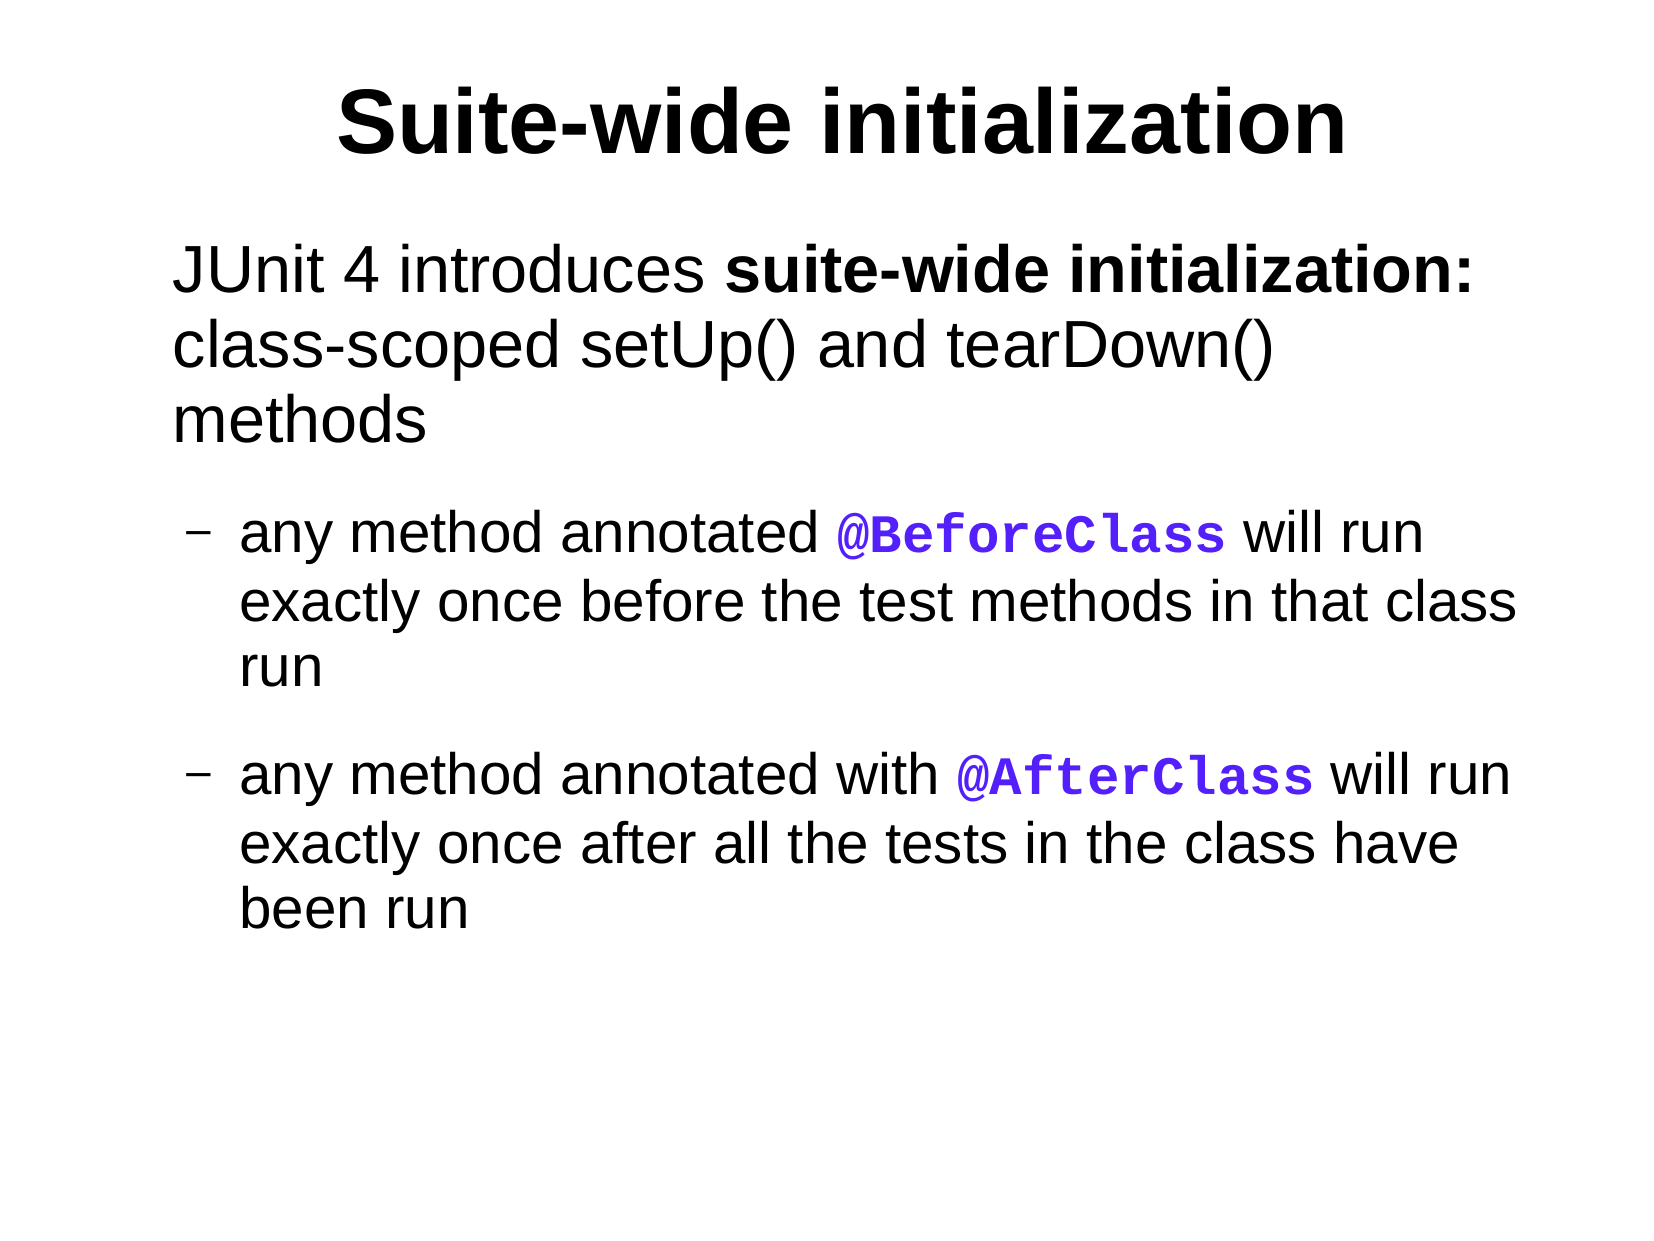

# Suite-wide initialization
	JUnit 4 introduces suite-wide initialization: class-scoped setUp() and tearDown() methods
any method annotated @BeforeClass will run exactly once before the test methods in that class run
any method annotated with @AfterClass will run exactly once after all the tests in the class have been run